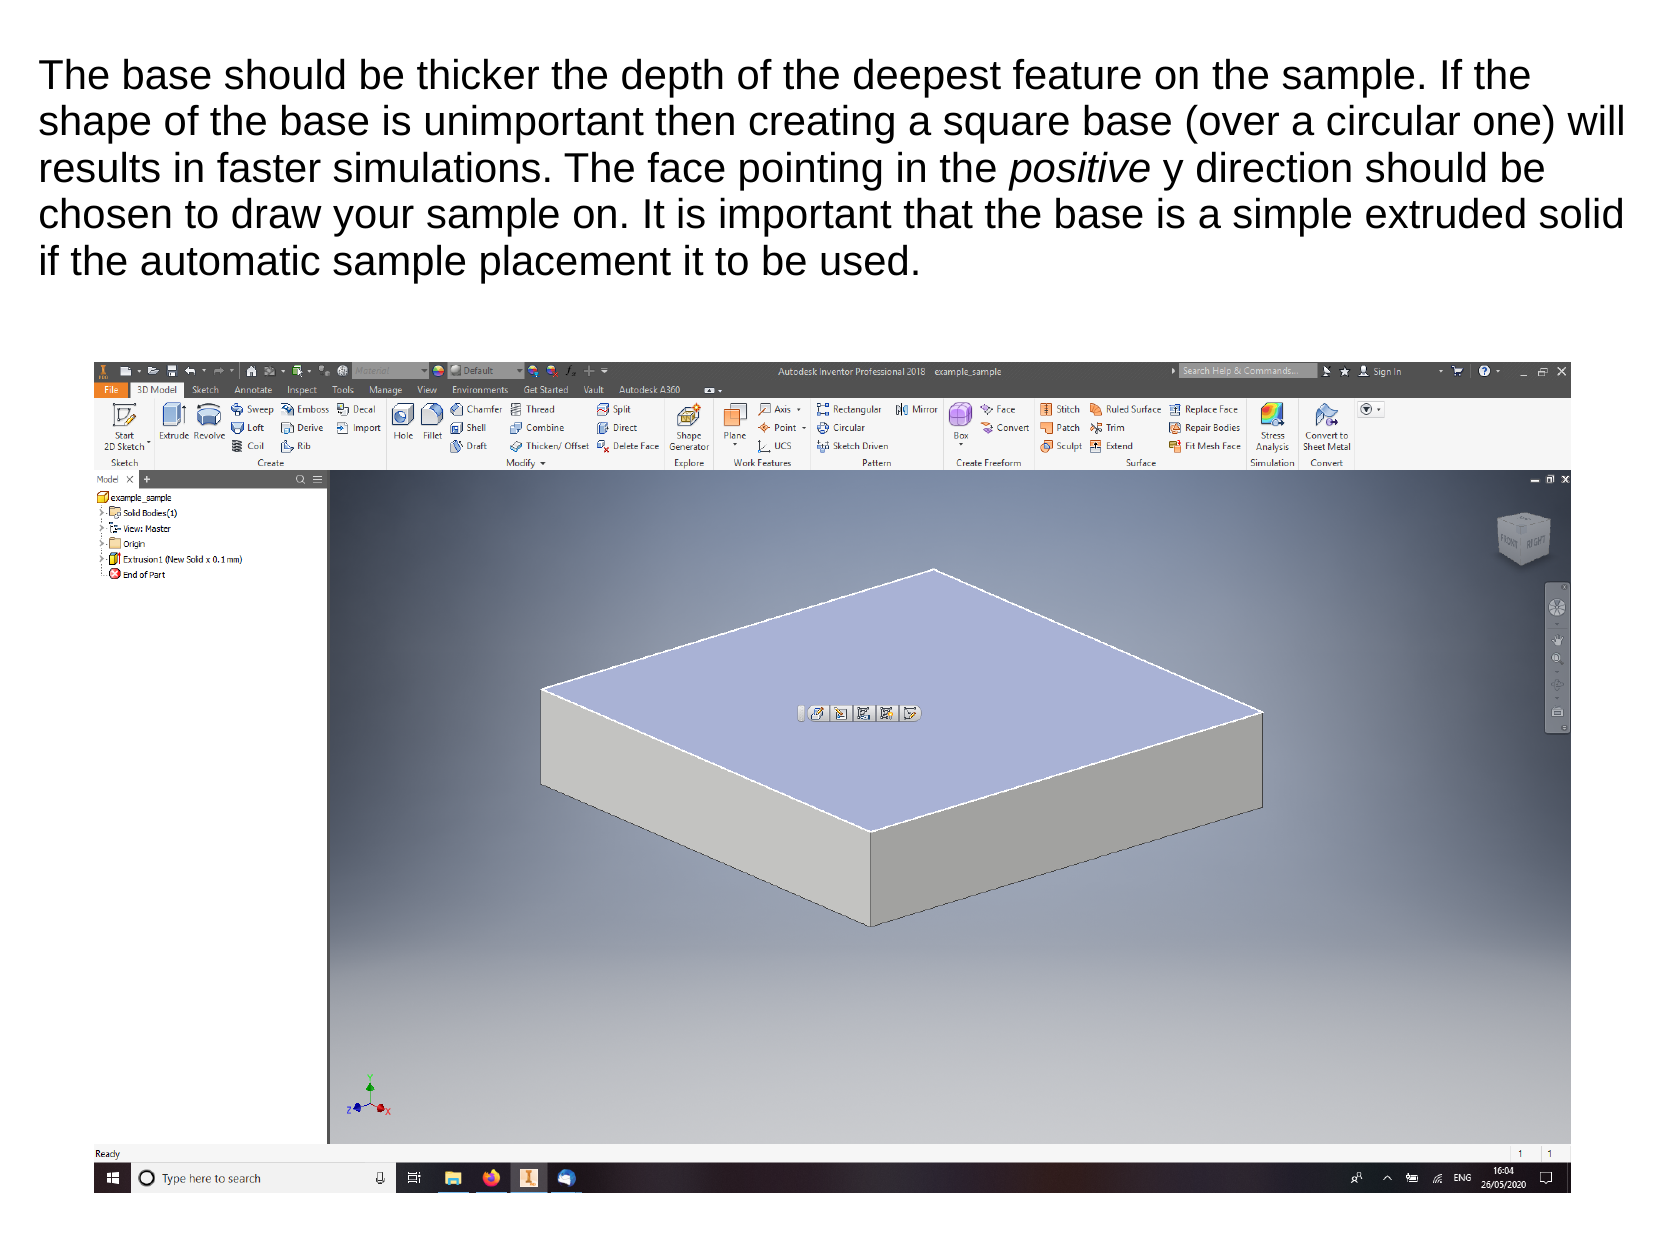

The base should be thicker the depth of the deepest feature on the sample. If the shape of the base is unimportant then creating a square base (over a circular one) will results in faster simulations. The face pointing in the positive y direction should be chosen to draw your sample on. It is important that the base is a simple extruded solid if the automatic sample placement it to be used.